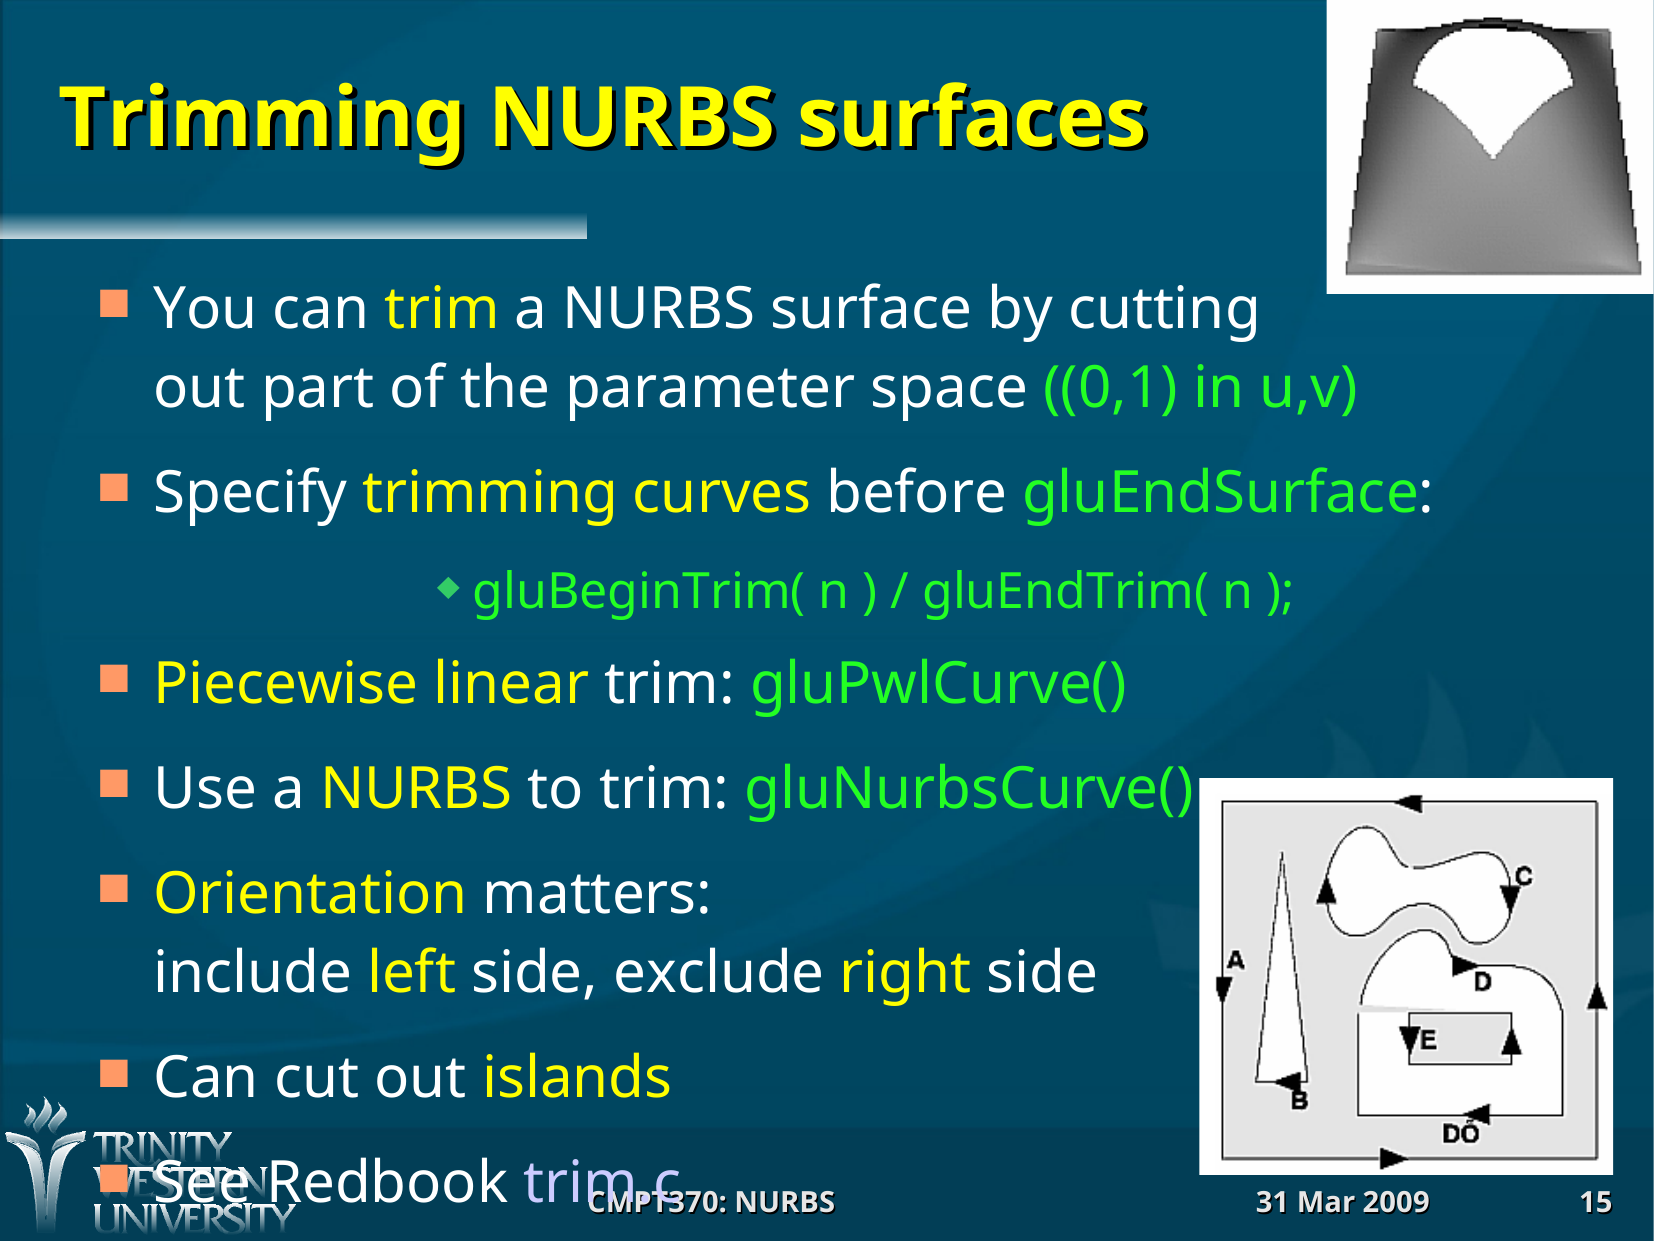

# Trimming NURBS surfaces
You can trim a NURBS surface by cutting
out part of the parameter space ((0,1) in u,v)
Specify trimming curves before gluEndSurface:
gluBeginTrim( n ) / gluEndTrim( n );
Piecewise linear trim: gluPwlCurve()
Use a NURBS to trim: gluNurbsCurve()
Orientation matters:
include left side, exclude right side
Can cut out islands
See Redbook trim.c
CMPT370: NURBS
31 Mar 2009
15